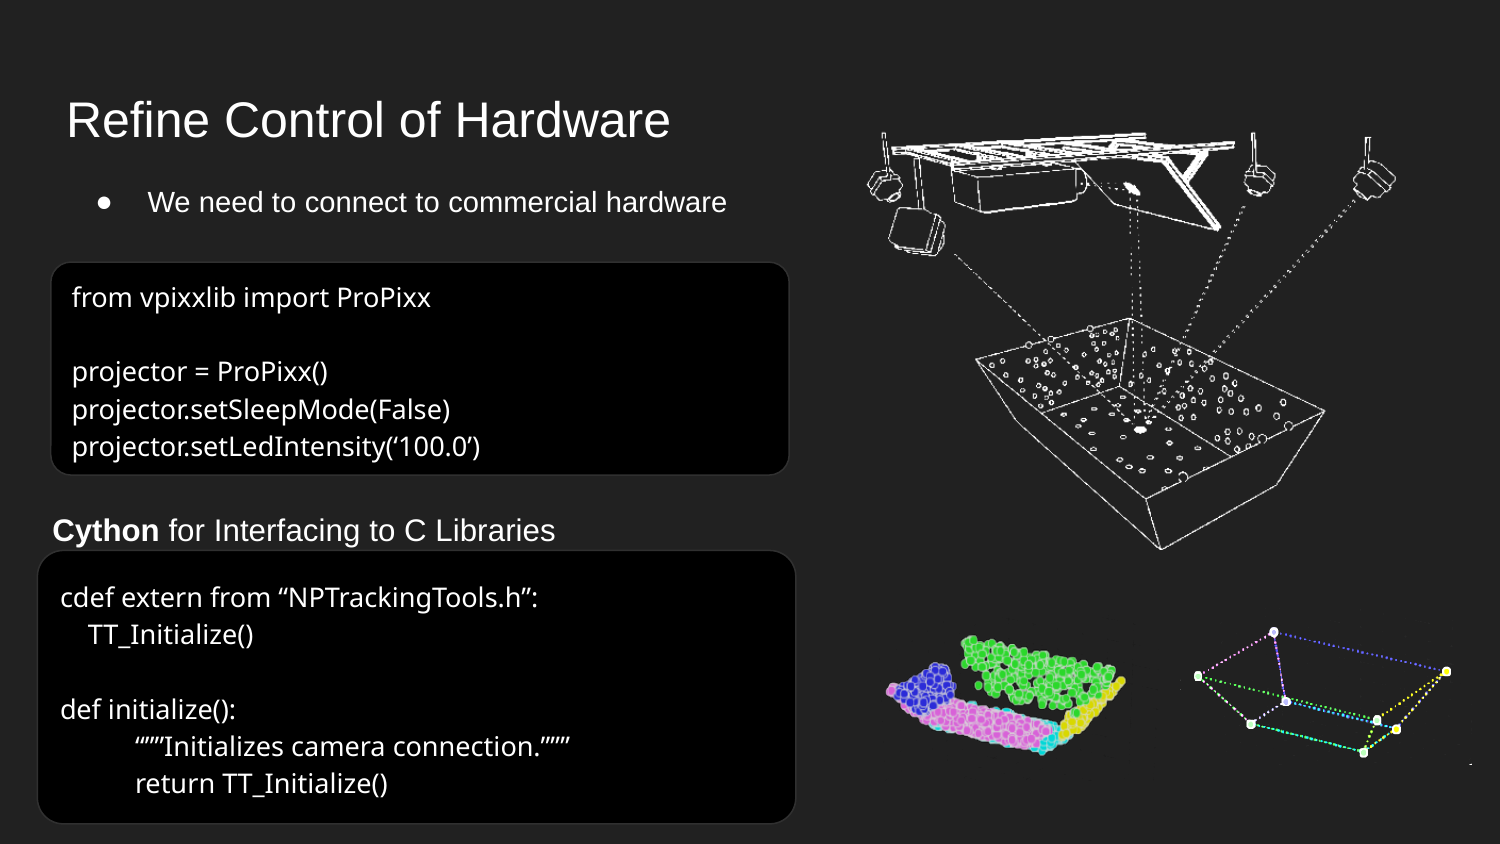

# Refine Control of Hardware
We need to connect to commercial hardware
from vpixxlib import ProPixx
projector = ProPixx()
projector.setSleepMode(False)
projector.setLedIntensity(‘100.0’)
Cython for Interfacing to C Libraries
cdef extern from “NPTrackingTools.h”:
 TT_Initialize()
def initialize():
	“””Initializes camera connection.”””
	return TT_Initialize()